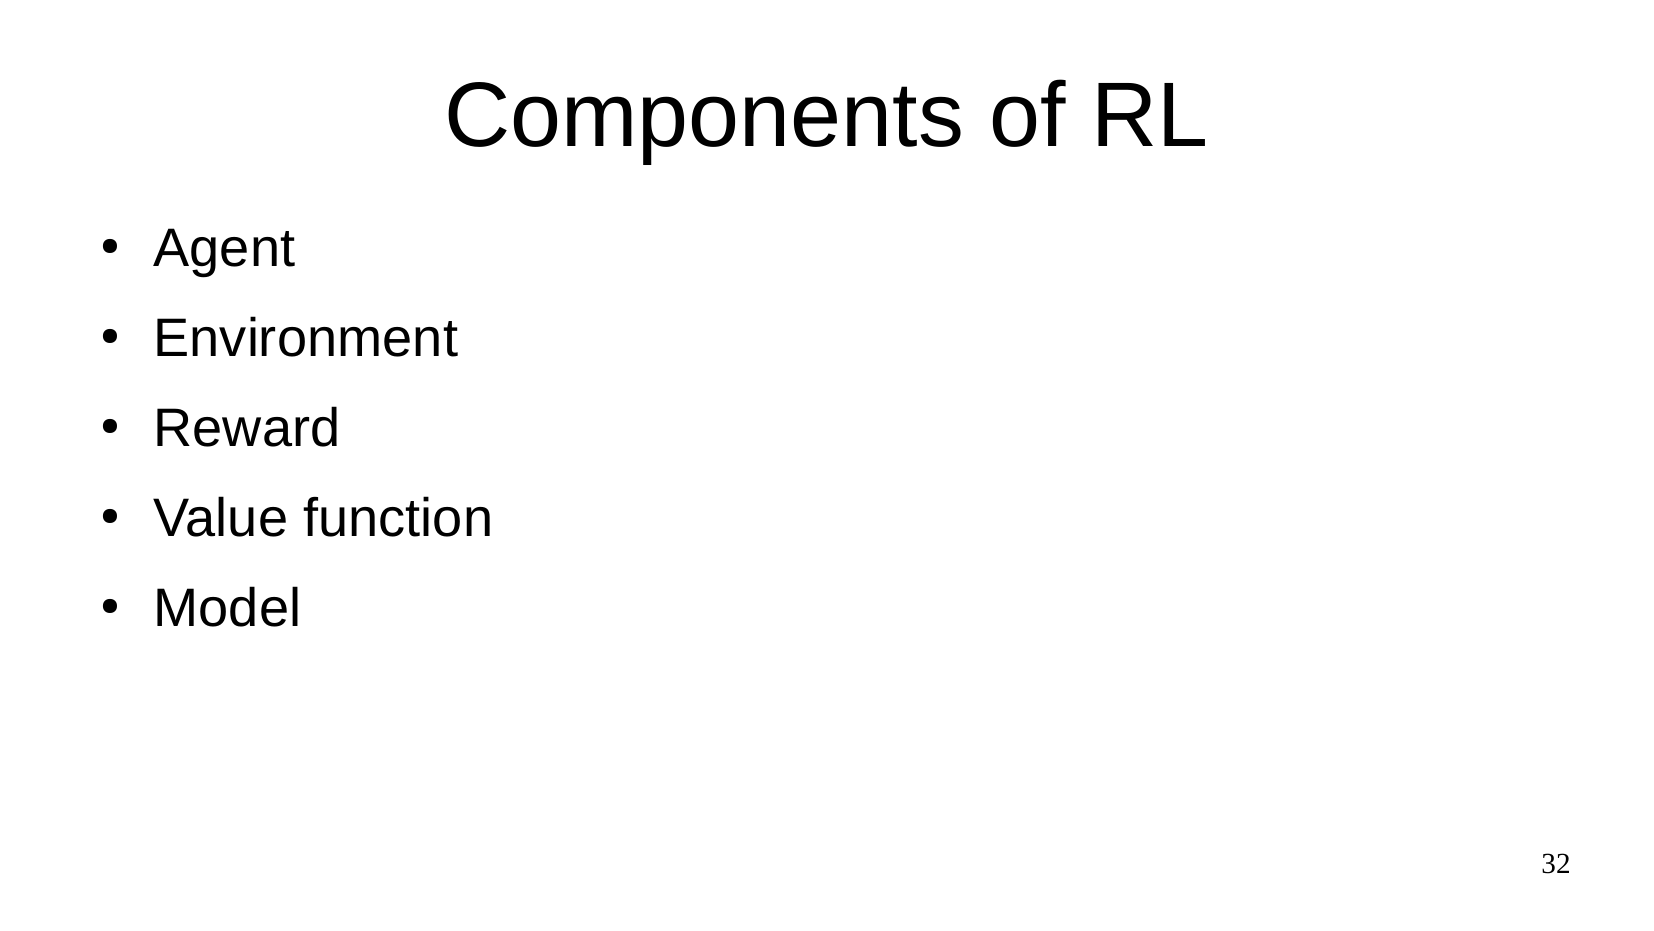

# Components of RL
Agent
Environment
Reward
Value function
Model
32